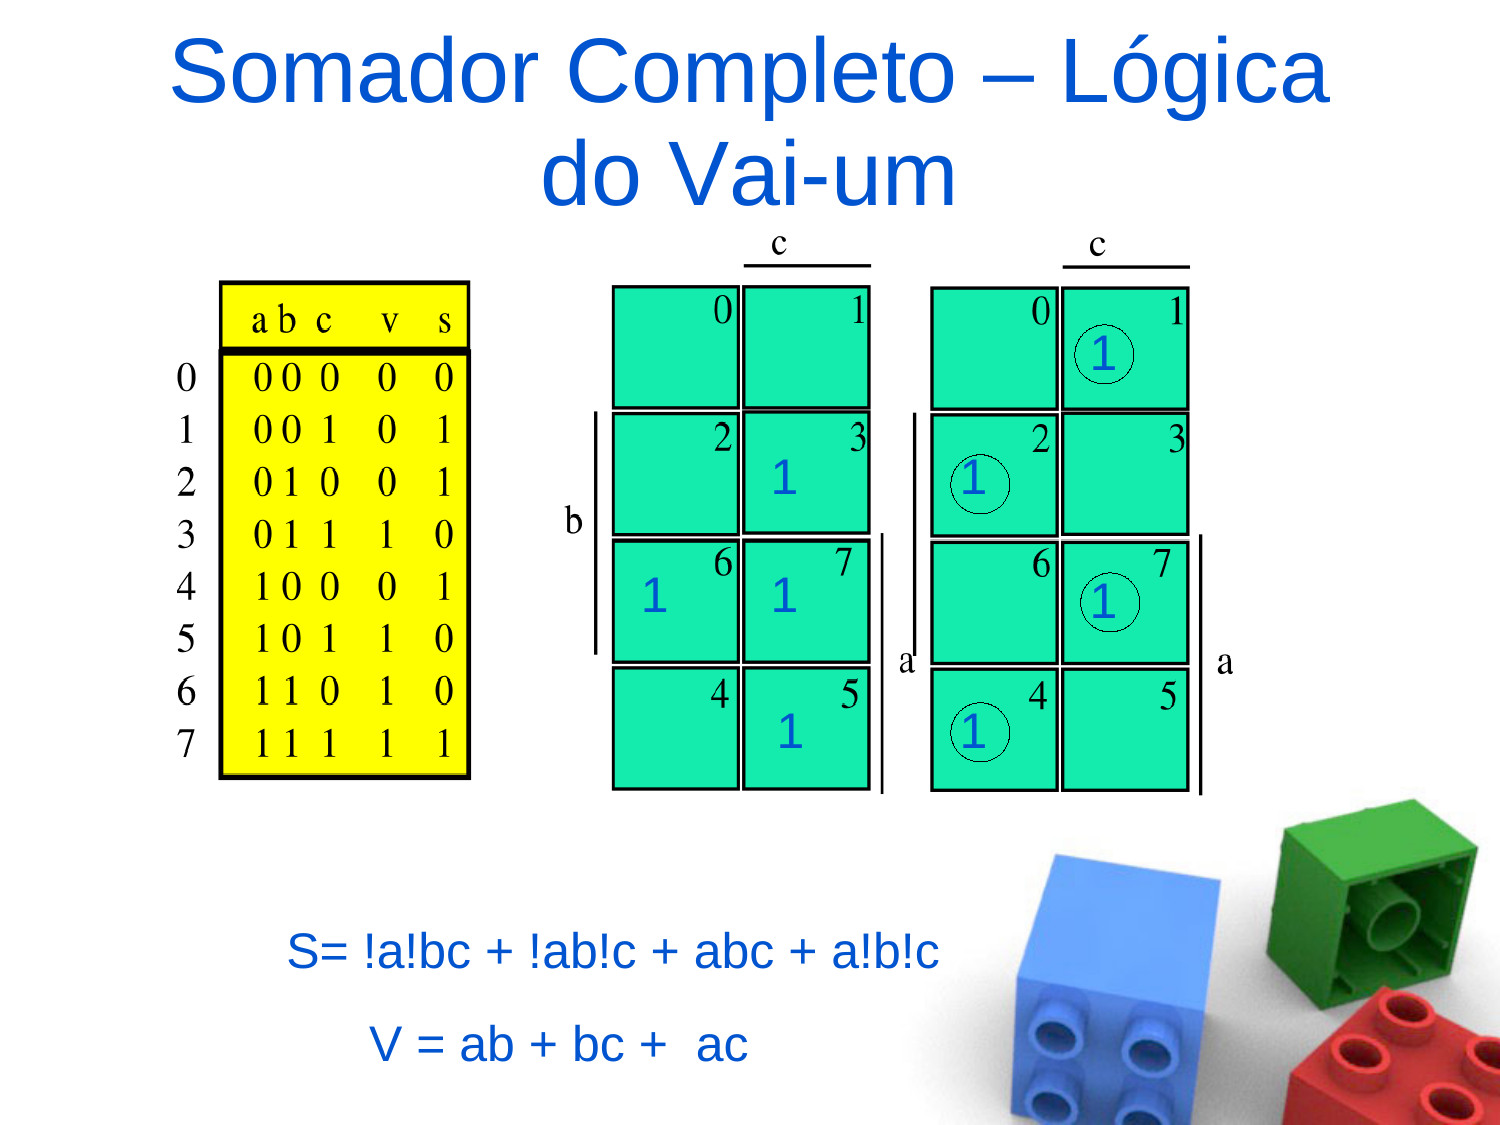

# Somador Completo – Lógica do Vai-um
1
1
1
1
1
1
1
1
S= !a!bc + !ab!c + abc + a!b!c
V = ab + bc + ac